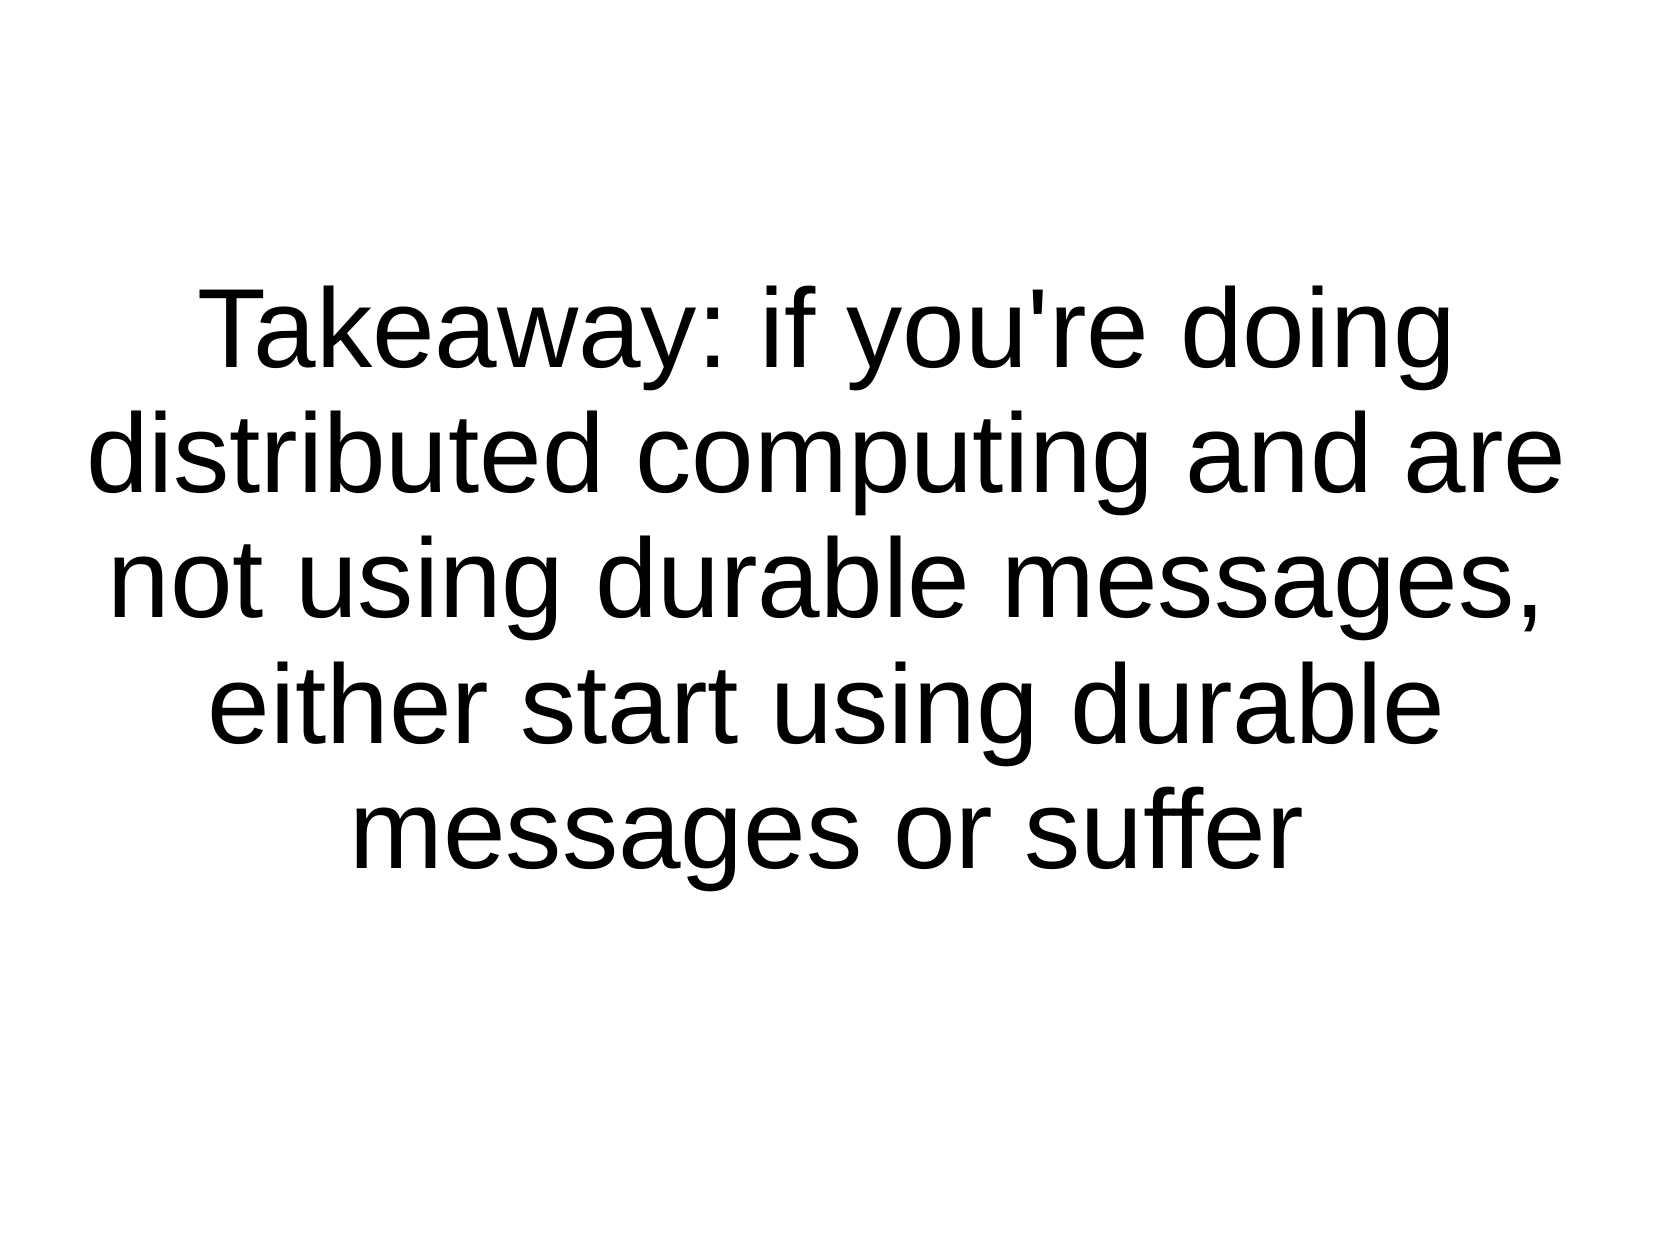

# Takeaway: if you're doing distributed computing and are not using durable messages, either start using durable messages or suffer